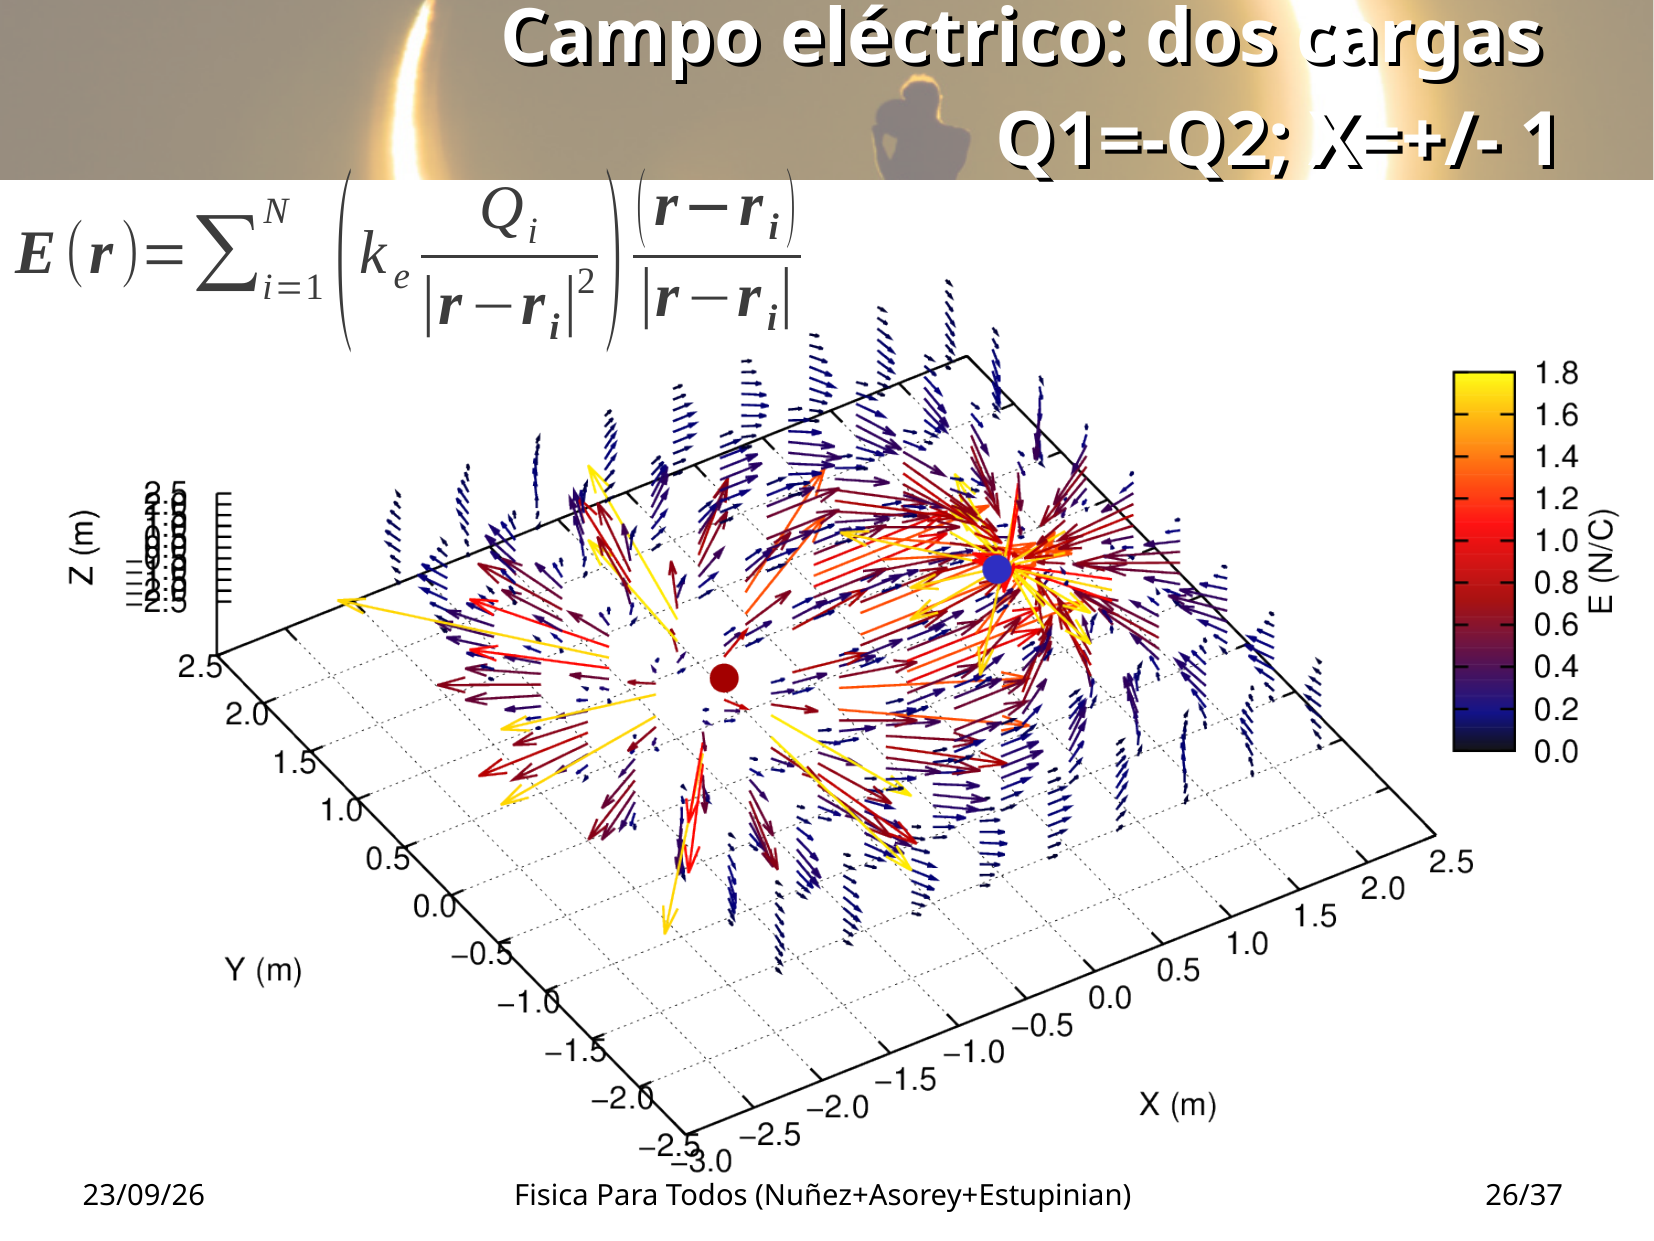

# Campo eléctrico: dos cargas Q1=-Q2; X=+/- 1
Fisica Para Todos (Nuñez+Asorey+Estupinian)
26